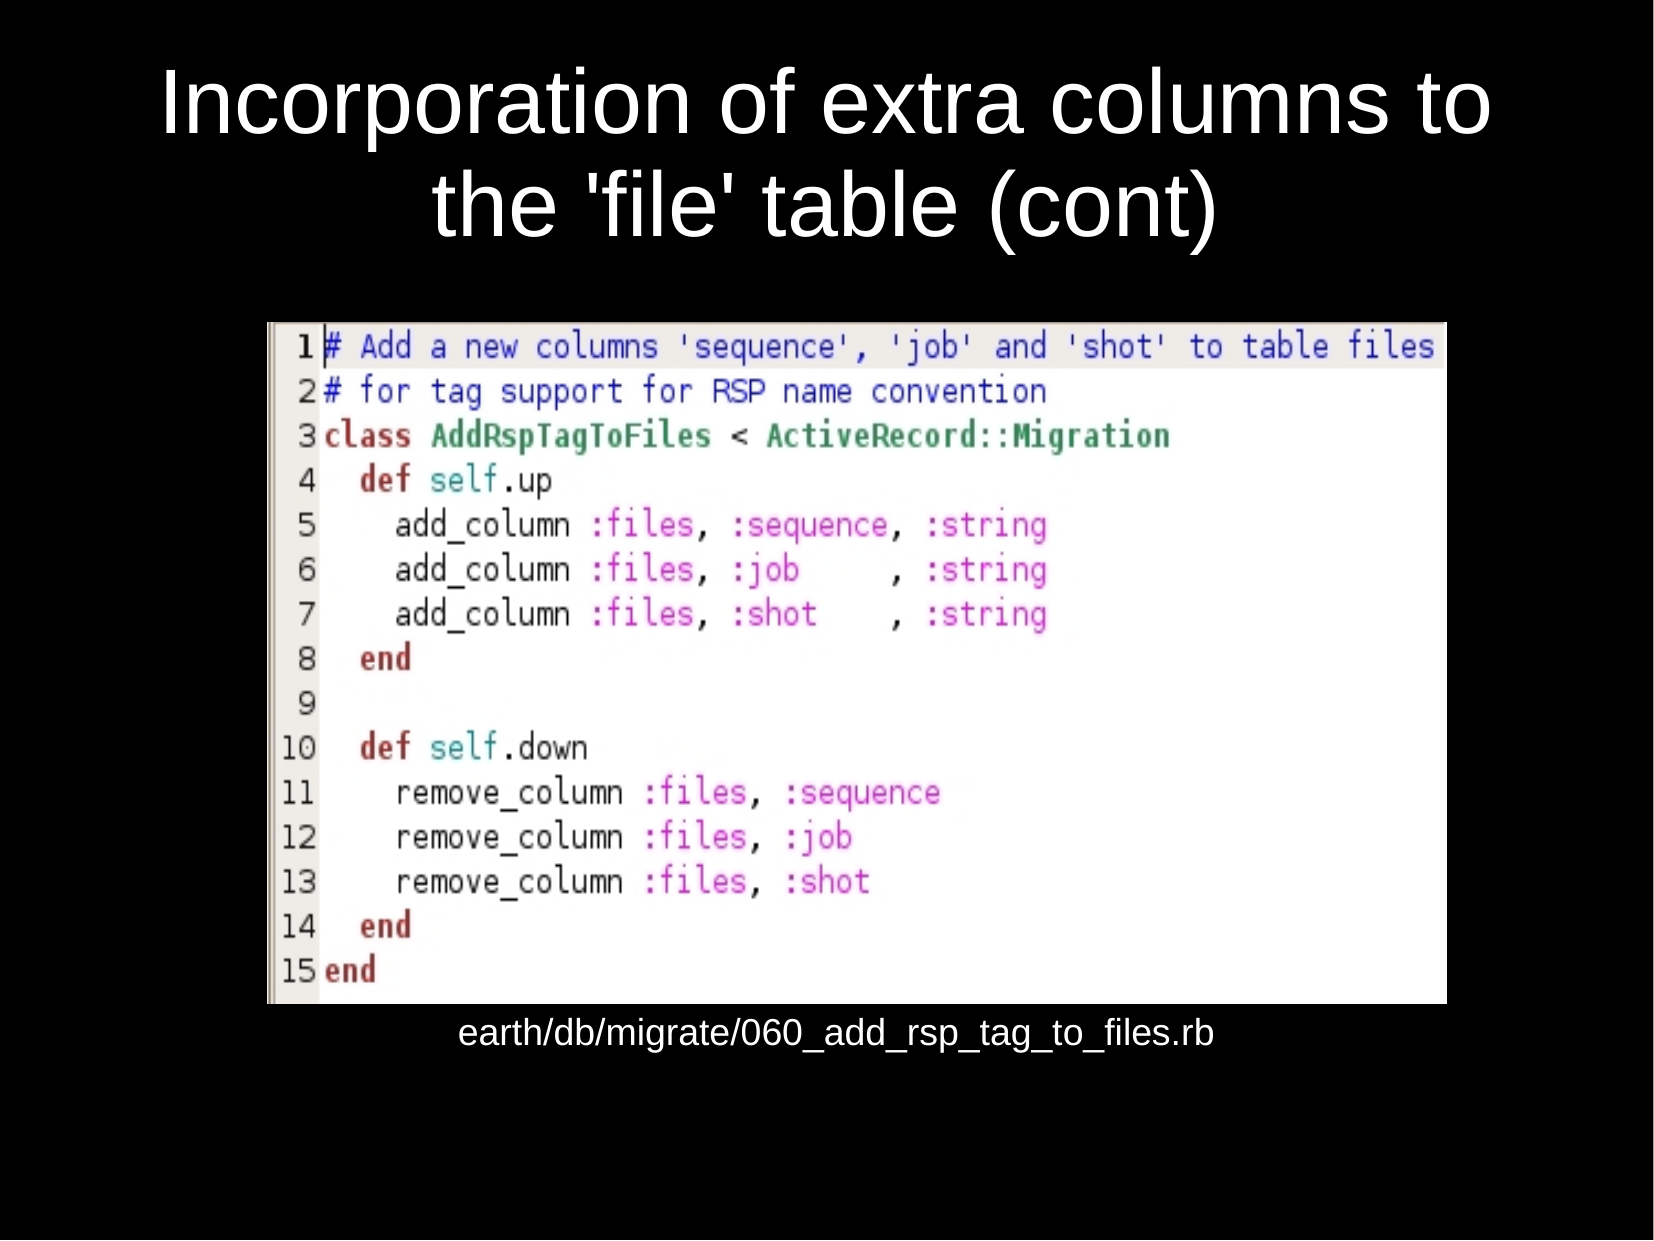

# Incorporation of extra columns to the 'file' table (cont)
earth/db/migrate/060_add_rsp_tag_to_files.rb